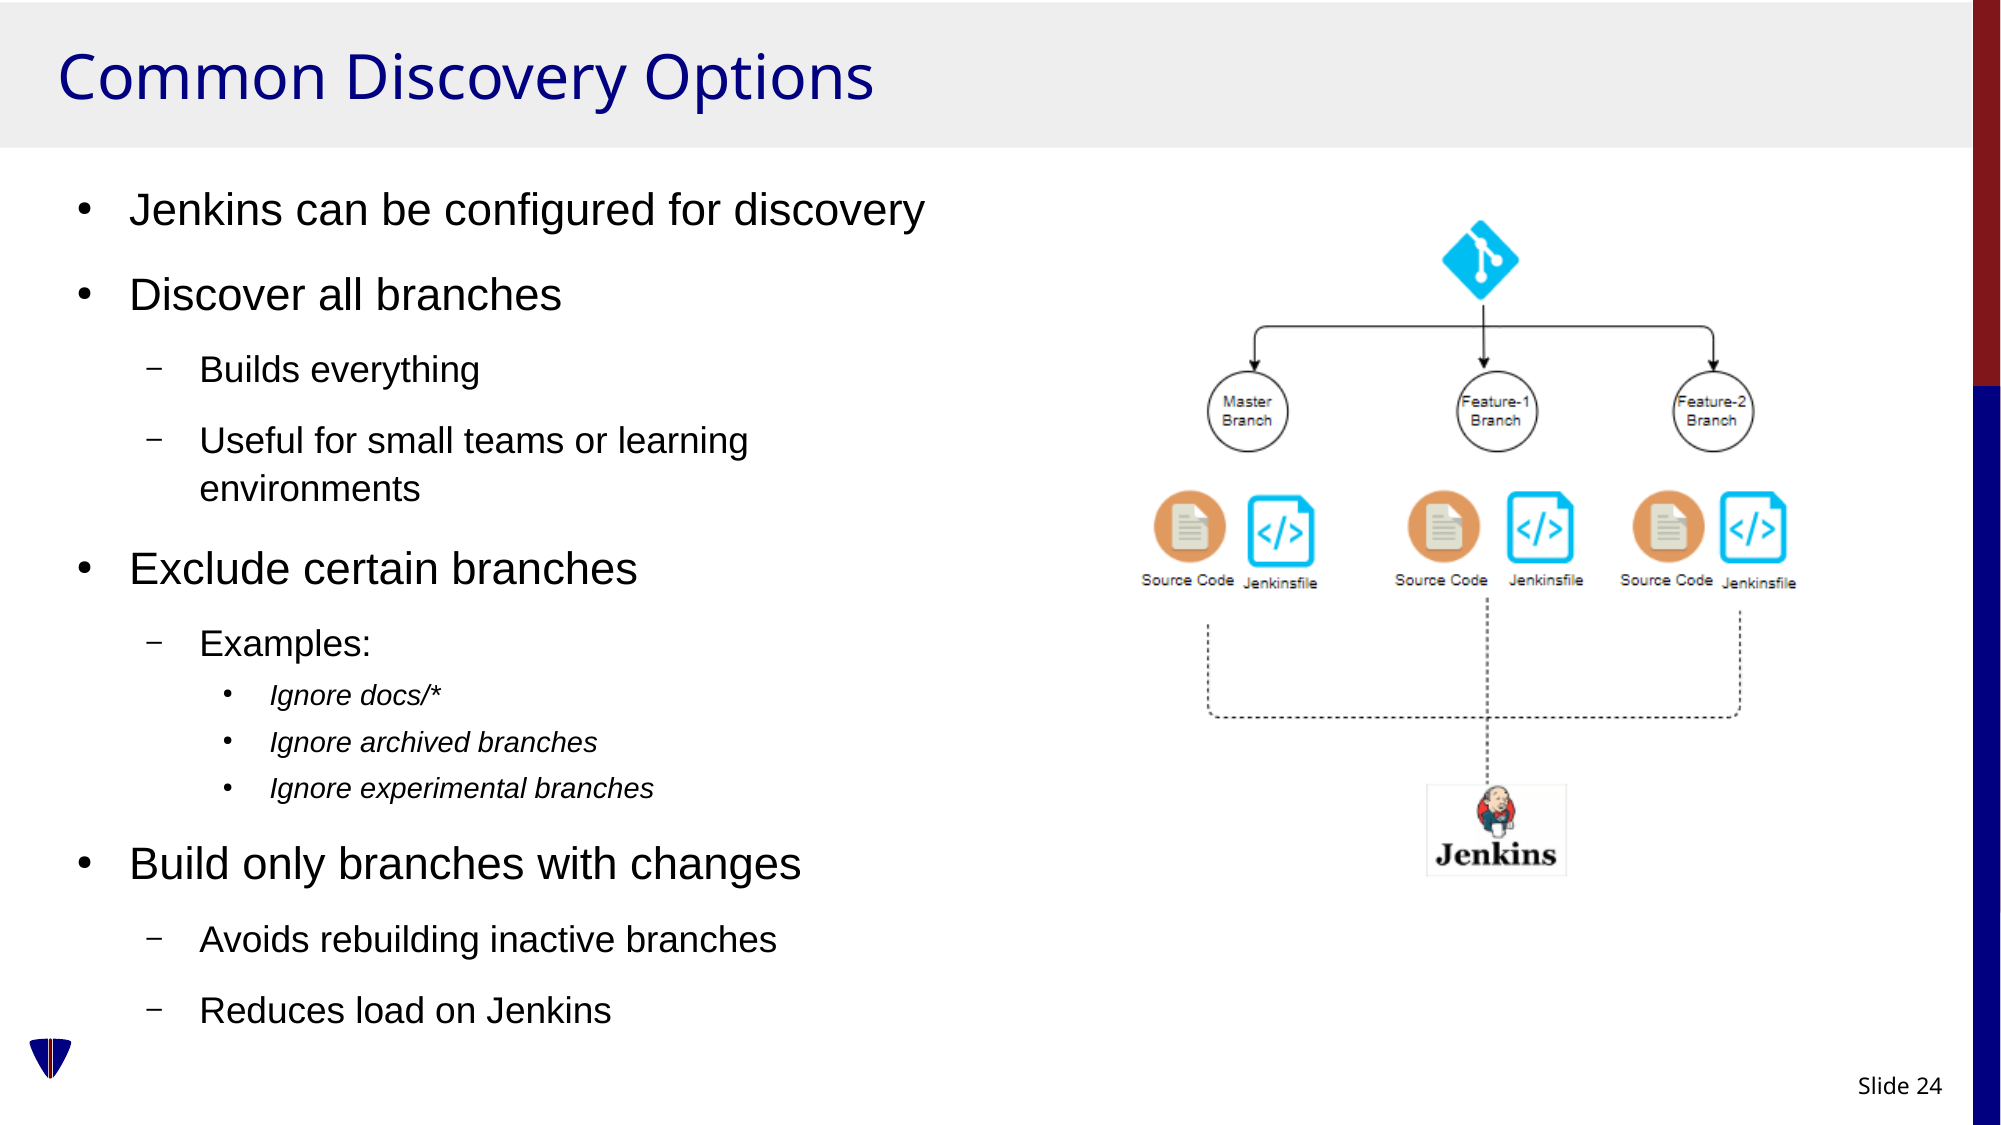

# Common Discovery Options
Jenkins can be configured for discovery
Discover all branches
Builds everything
Useful for small teams or learning environments
Exclude certain branches
Examples:
Ignore docs/*
Ignore archived branches
Ignore experimental branches
Build only branches with changes
Avoids rebuilding inactive branches
Reduces load on Jenkins